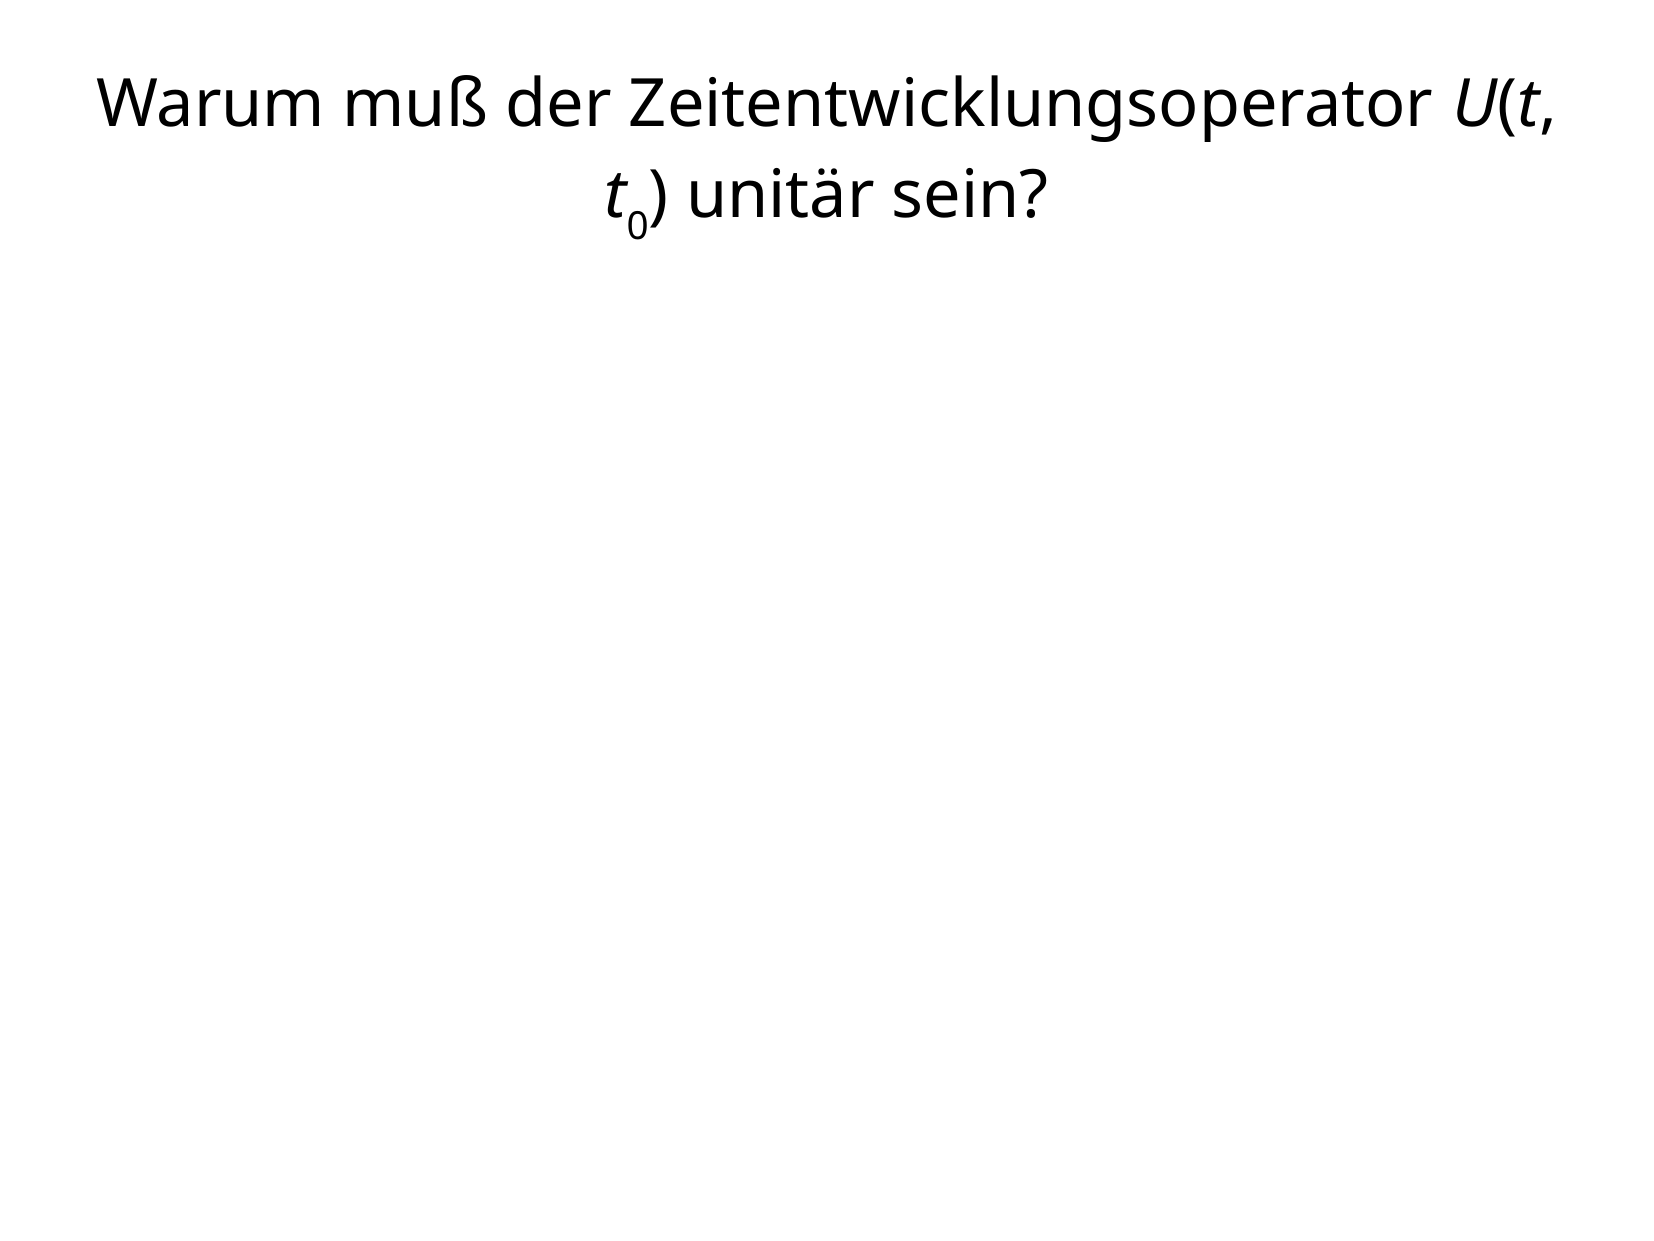

# Warum muß der Zeitentwicklungsoperator U(t, t0) unitär sein?